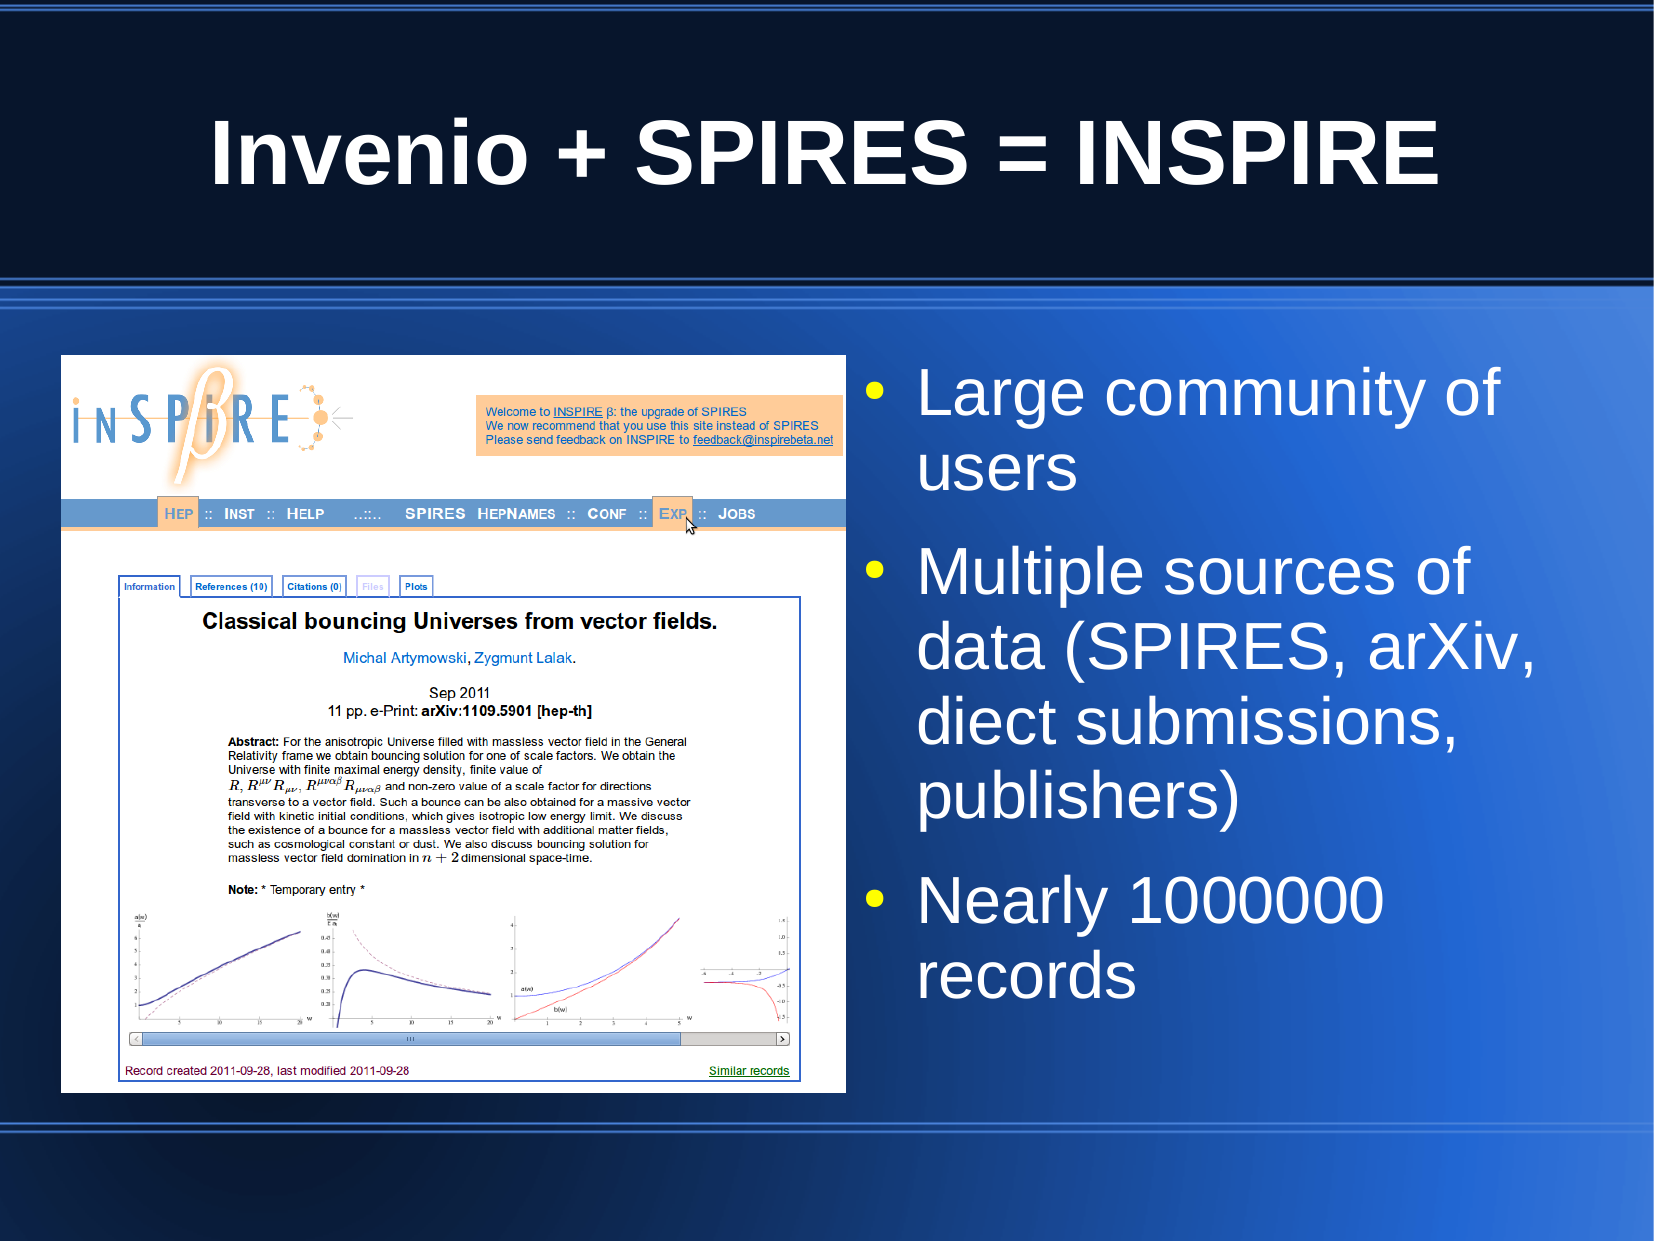

# Invenio + SPIRES = INSPIRE
Large community of users
Multiple sources of data (SPIRES, arXiv, diect submissions, publishers)
Nearly 1000000 records